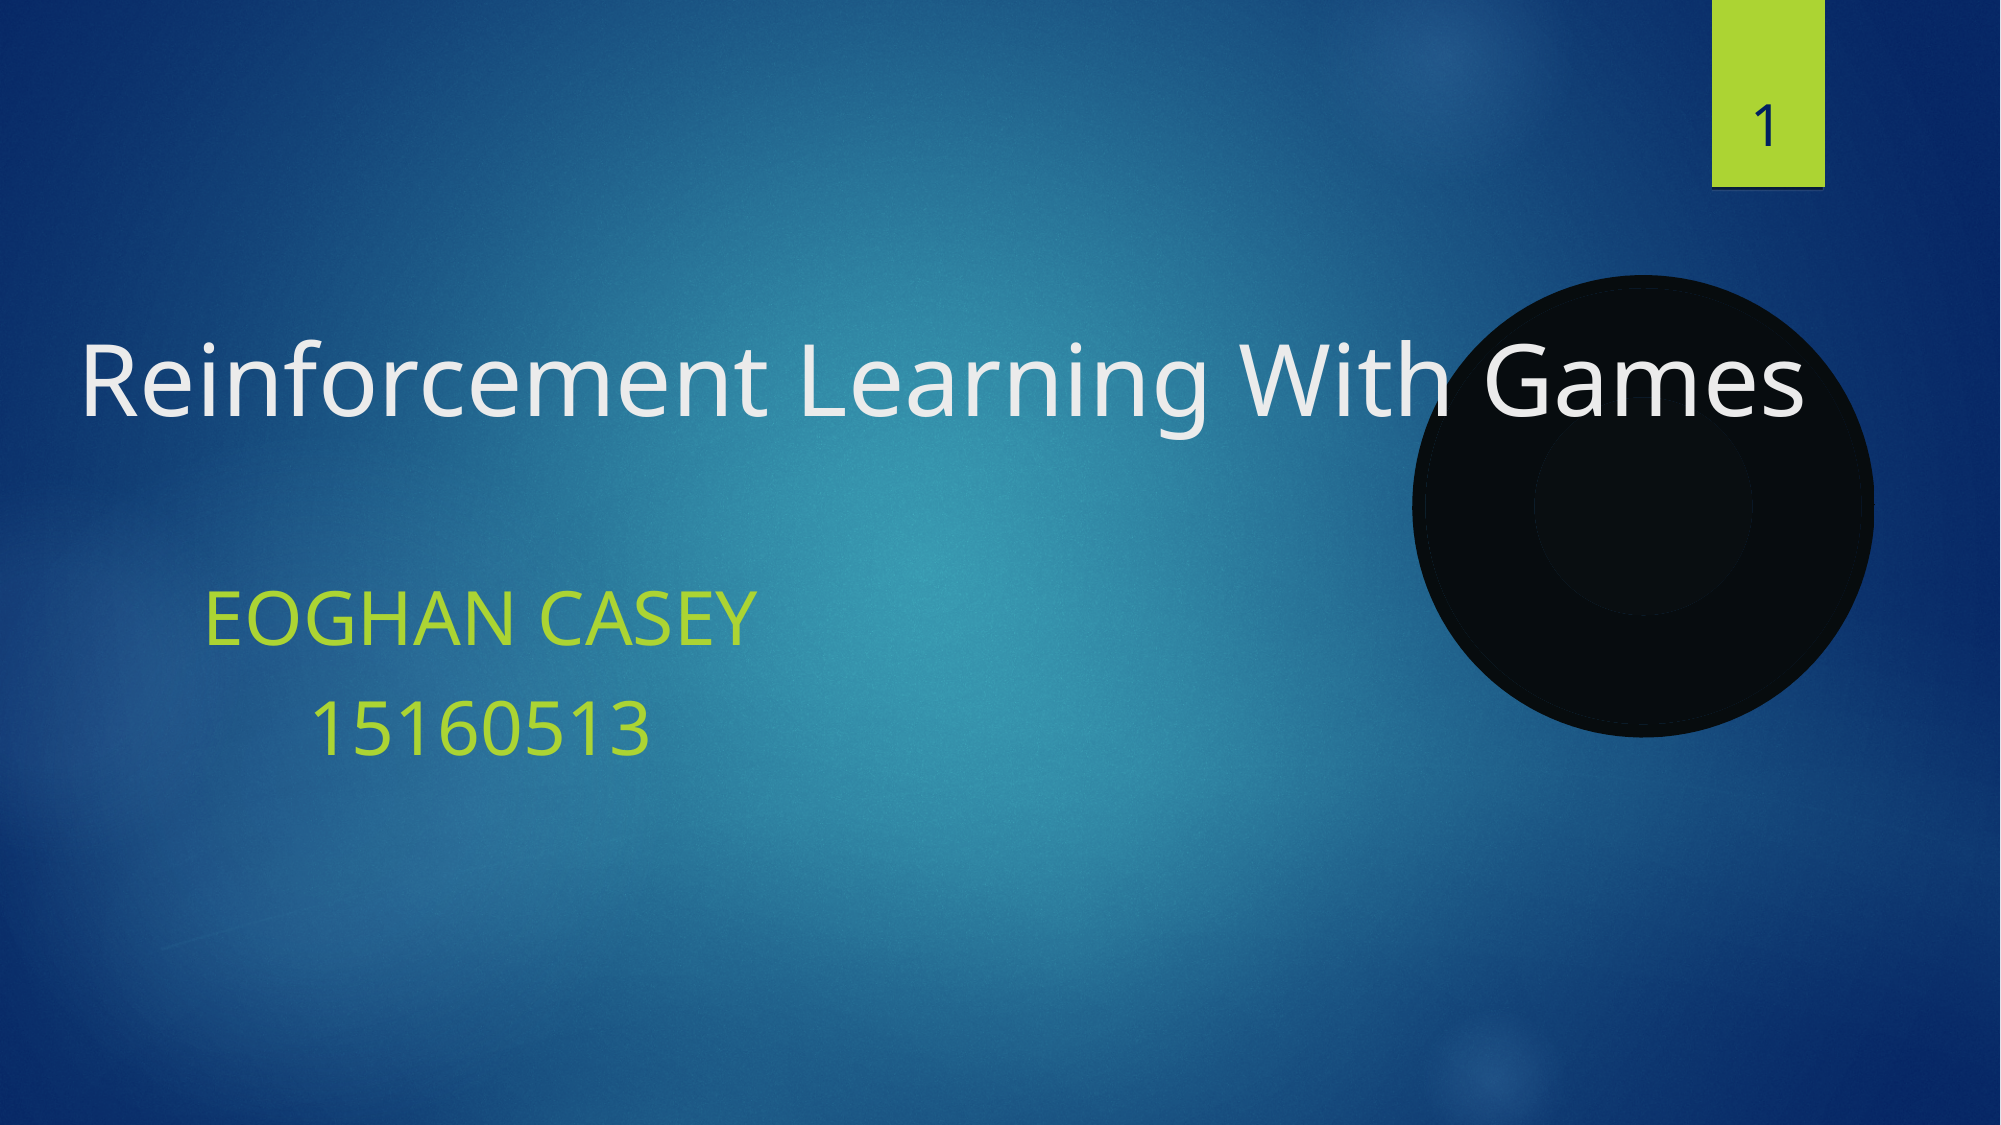

# Reinforcement Learning With Games
Eoghan Casey
15160513